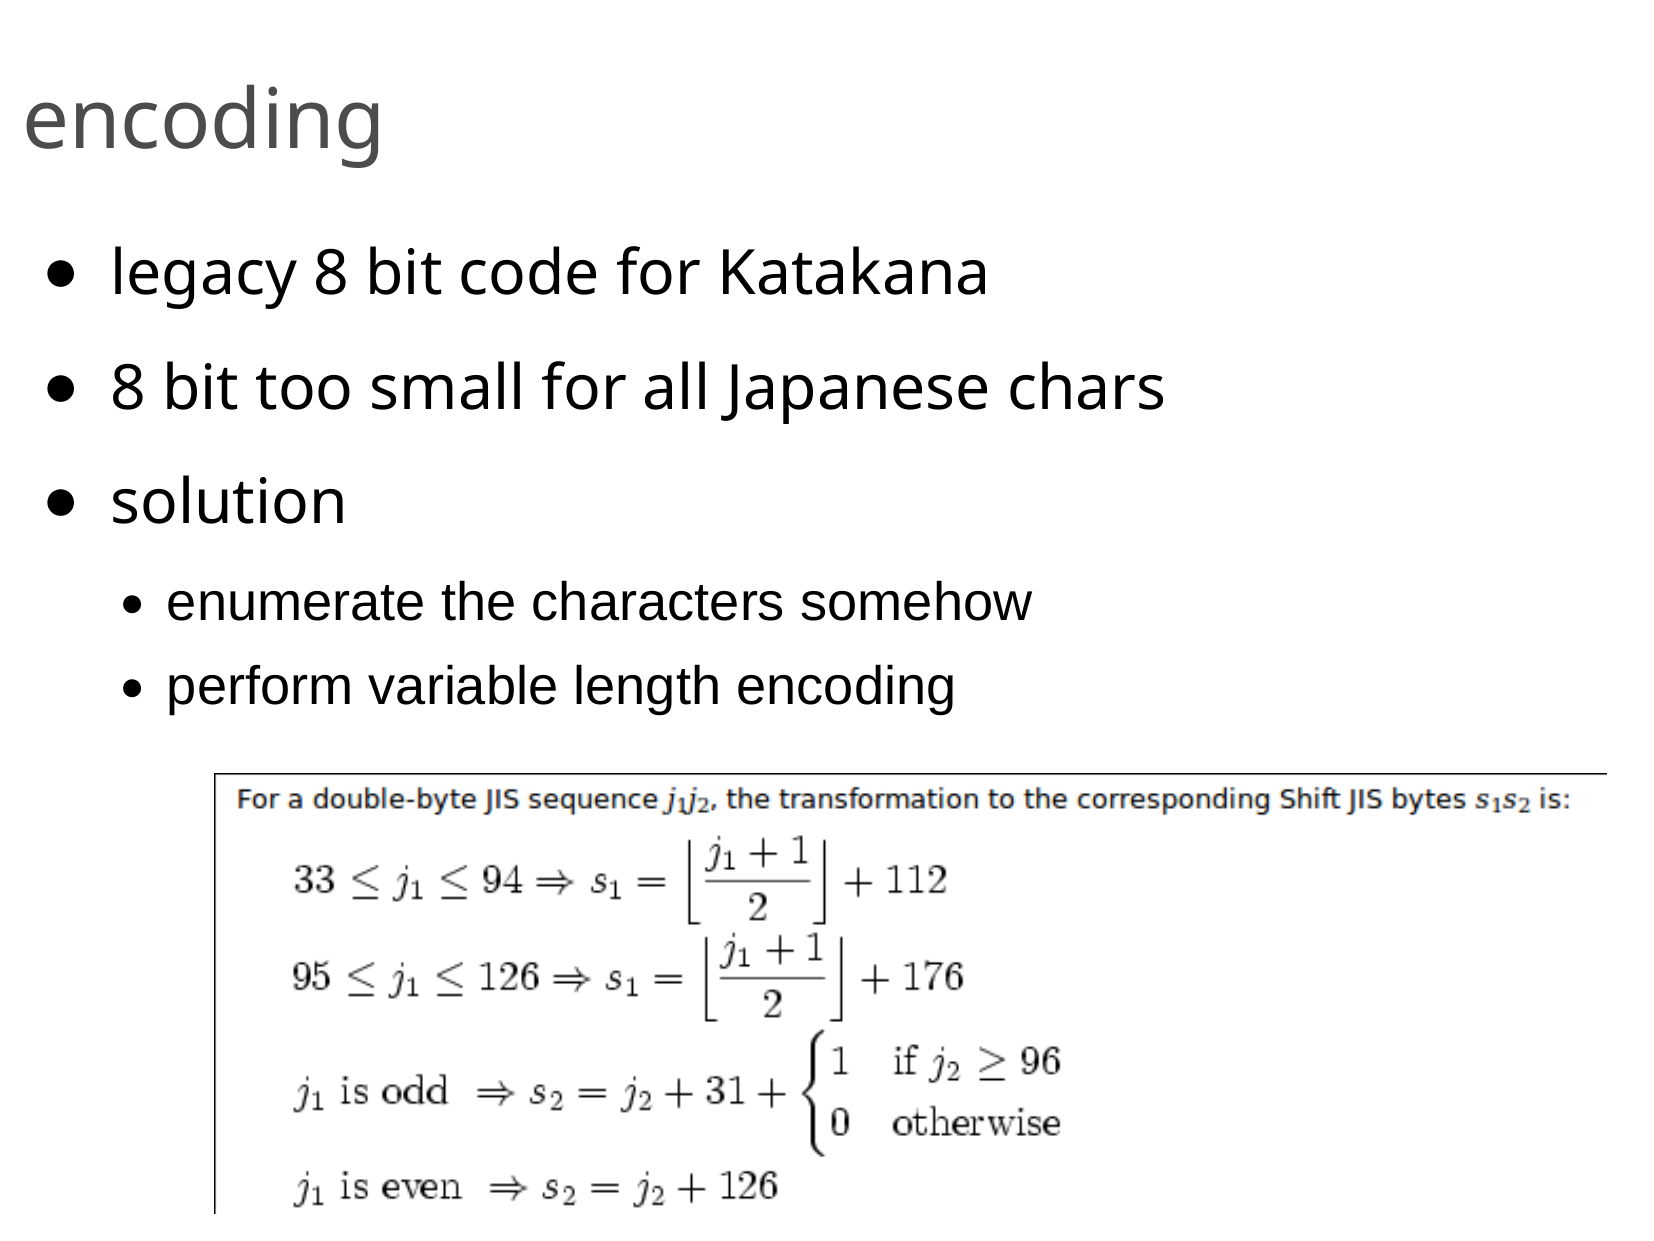

# encoding
legacy 8 bit code for Katakana
8 bit too small for all Japanese chars
solution
enumerate the characters somehow
perform variable length encoding